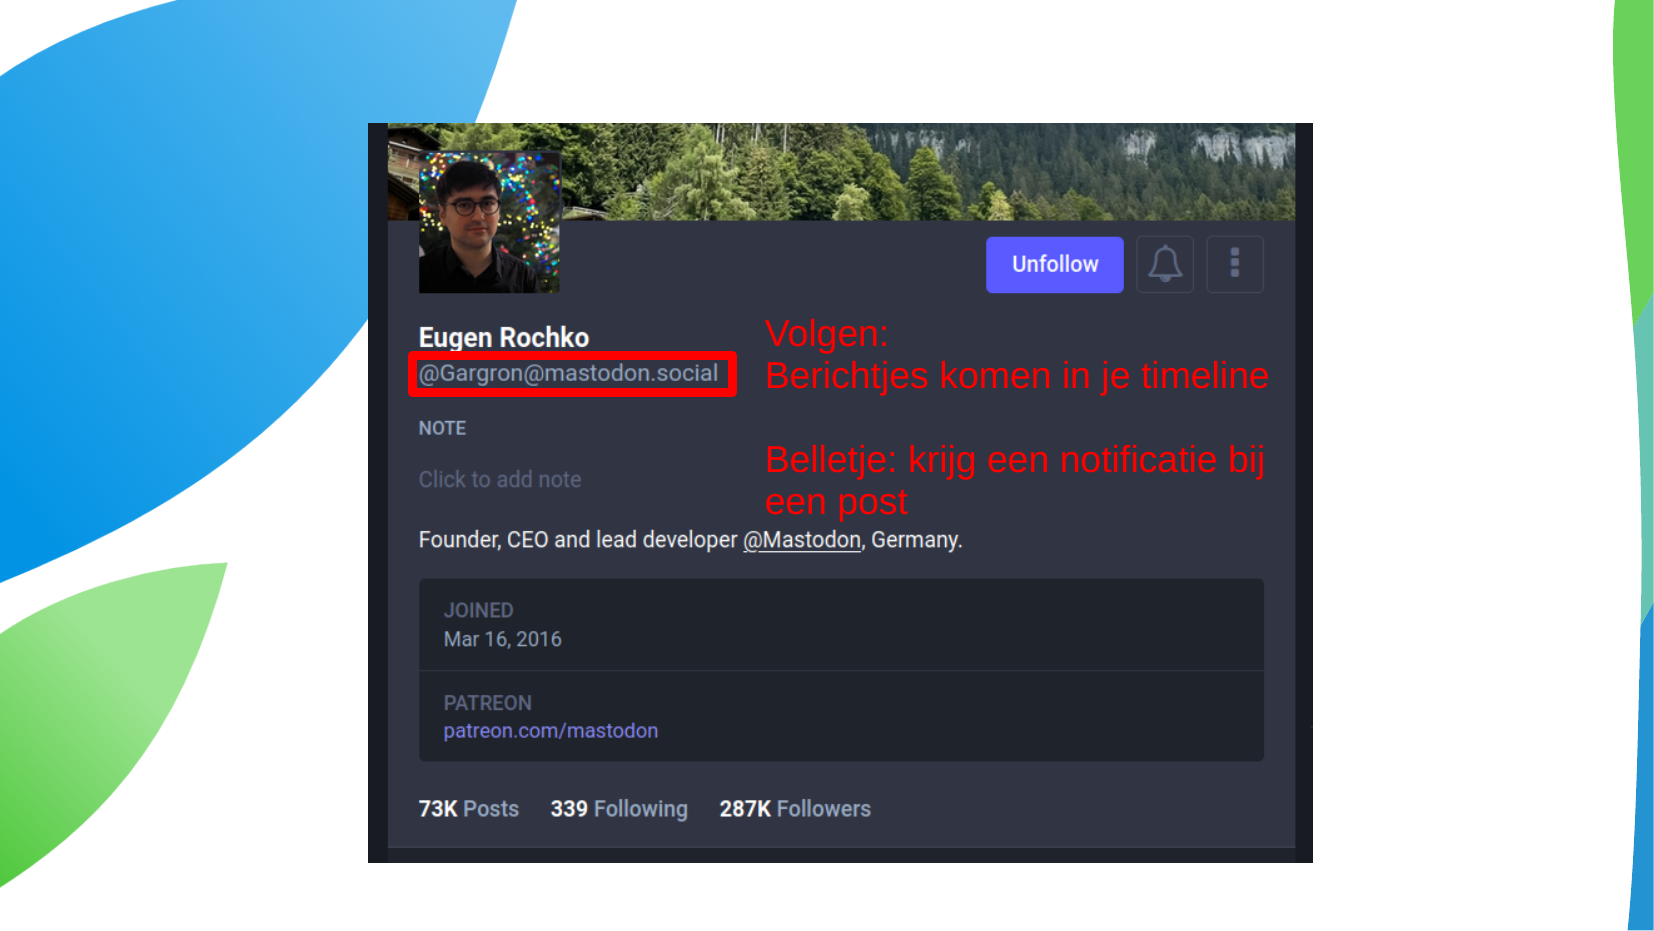

#
Volgen:
Berichtjes komen in je timeline
Belletje: krijg een notificatie bij een post